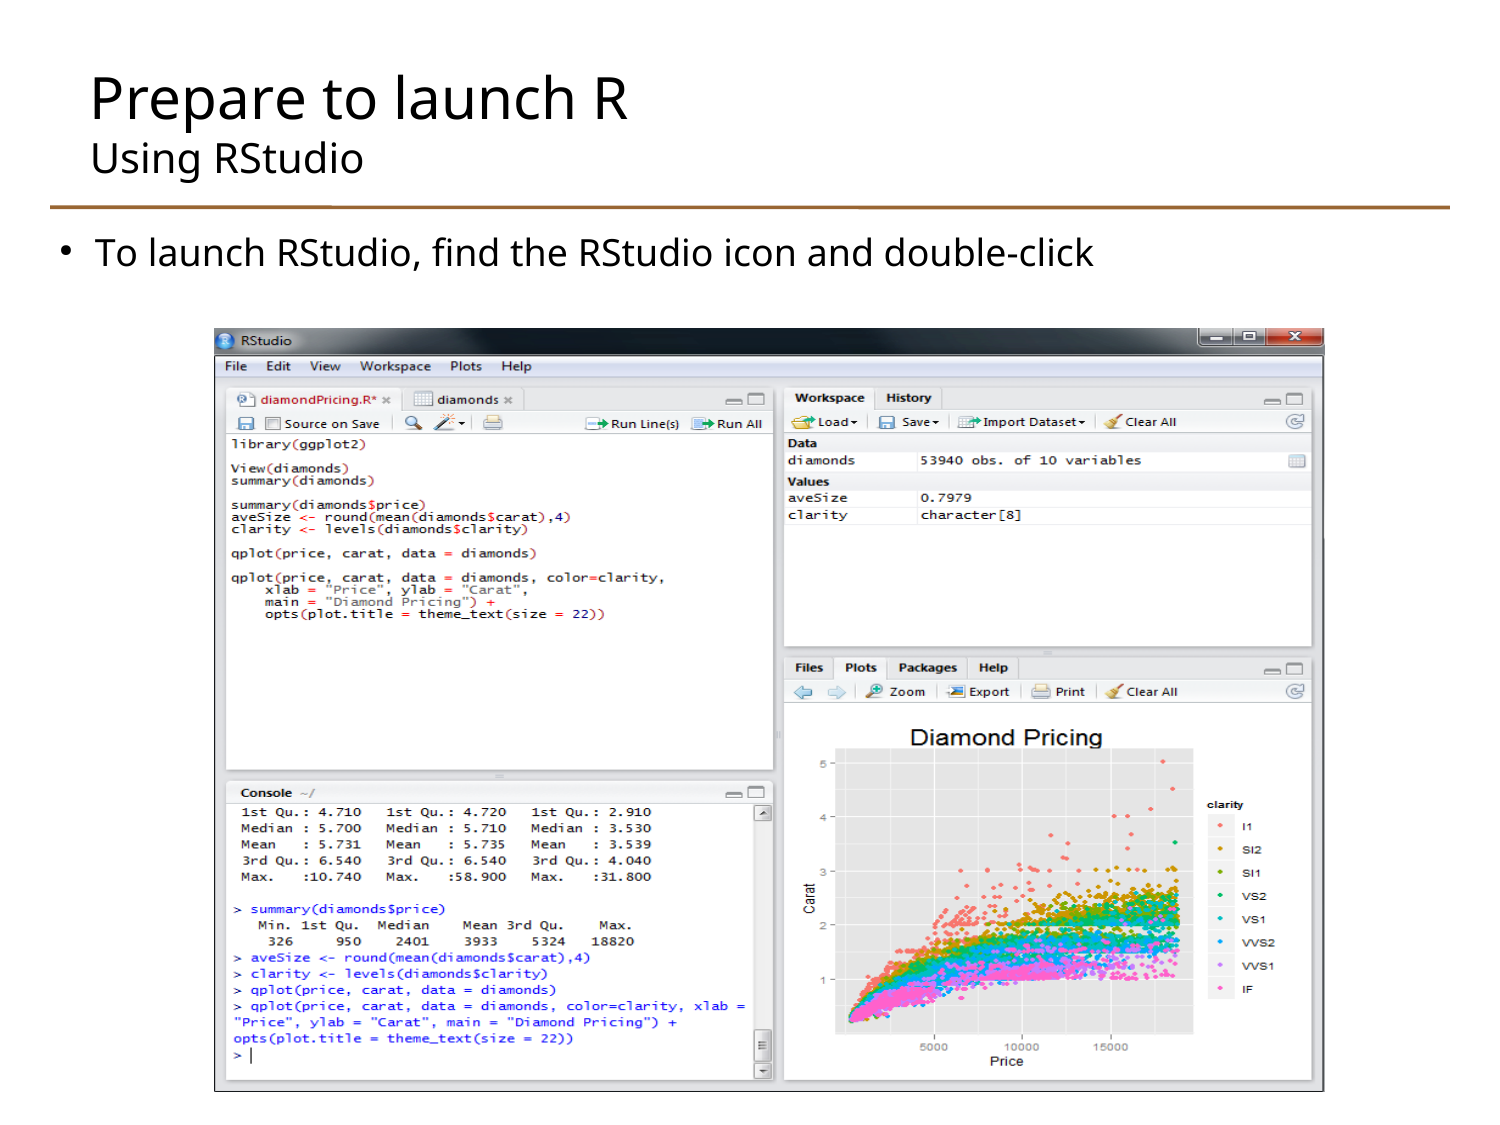

Prepare to launch R
Using RStudio
# To launch RStudio, find the RStudio icon and double-click